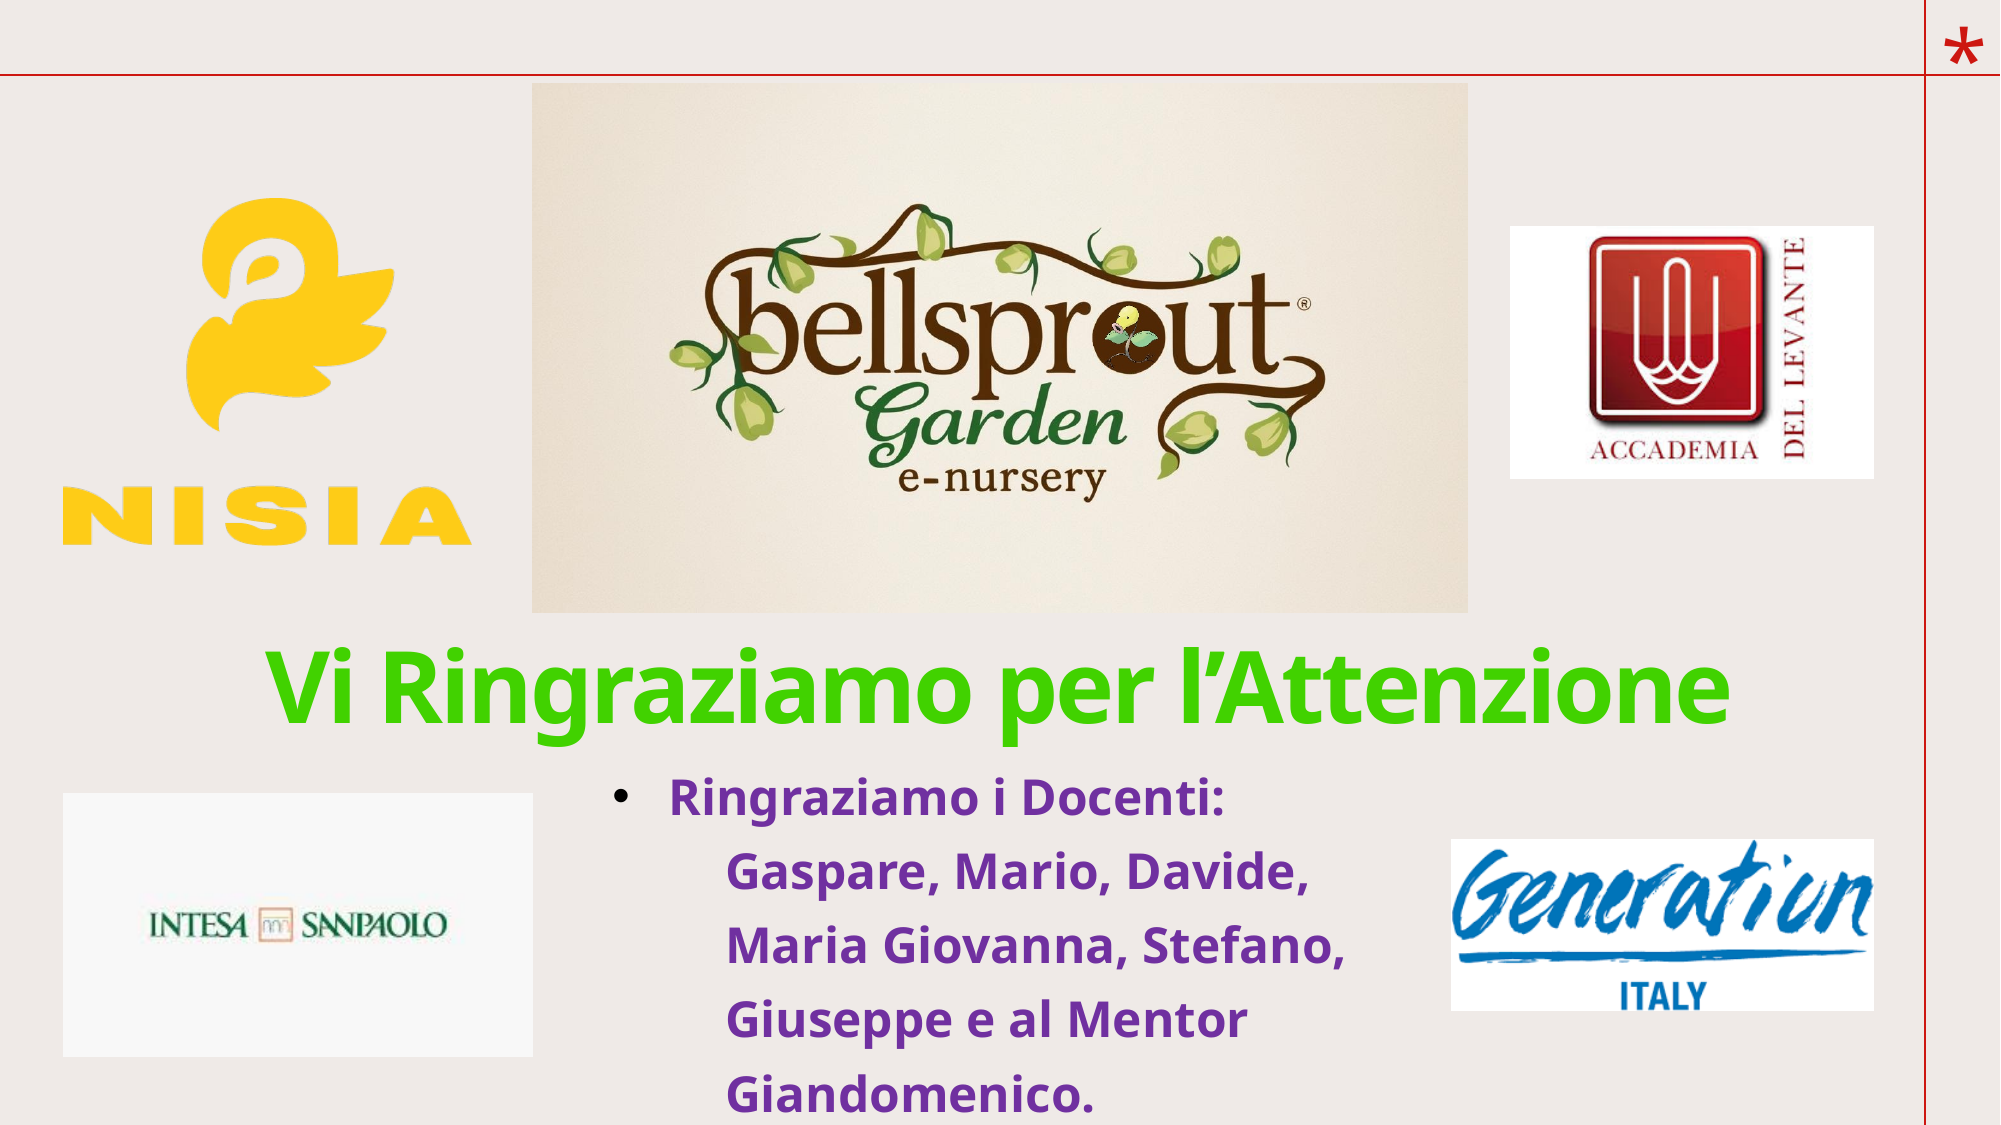

# Vi Ringraziamo per l’Attenzione
Ringraziamo i Docenti: Gaspare, Mario, Davide, Maria Giovanna, Stefano, Giuseppe e al Mentor Giandomenico.